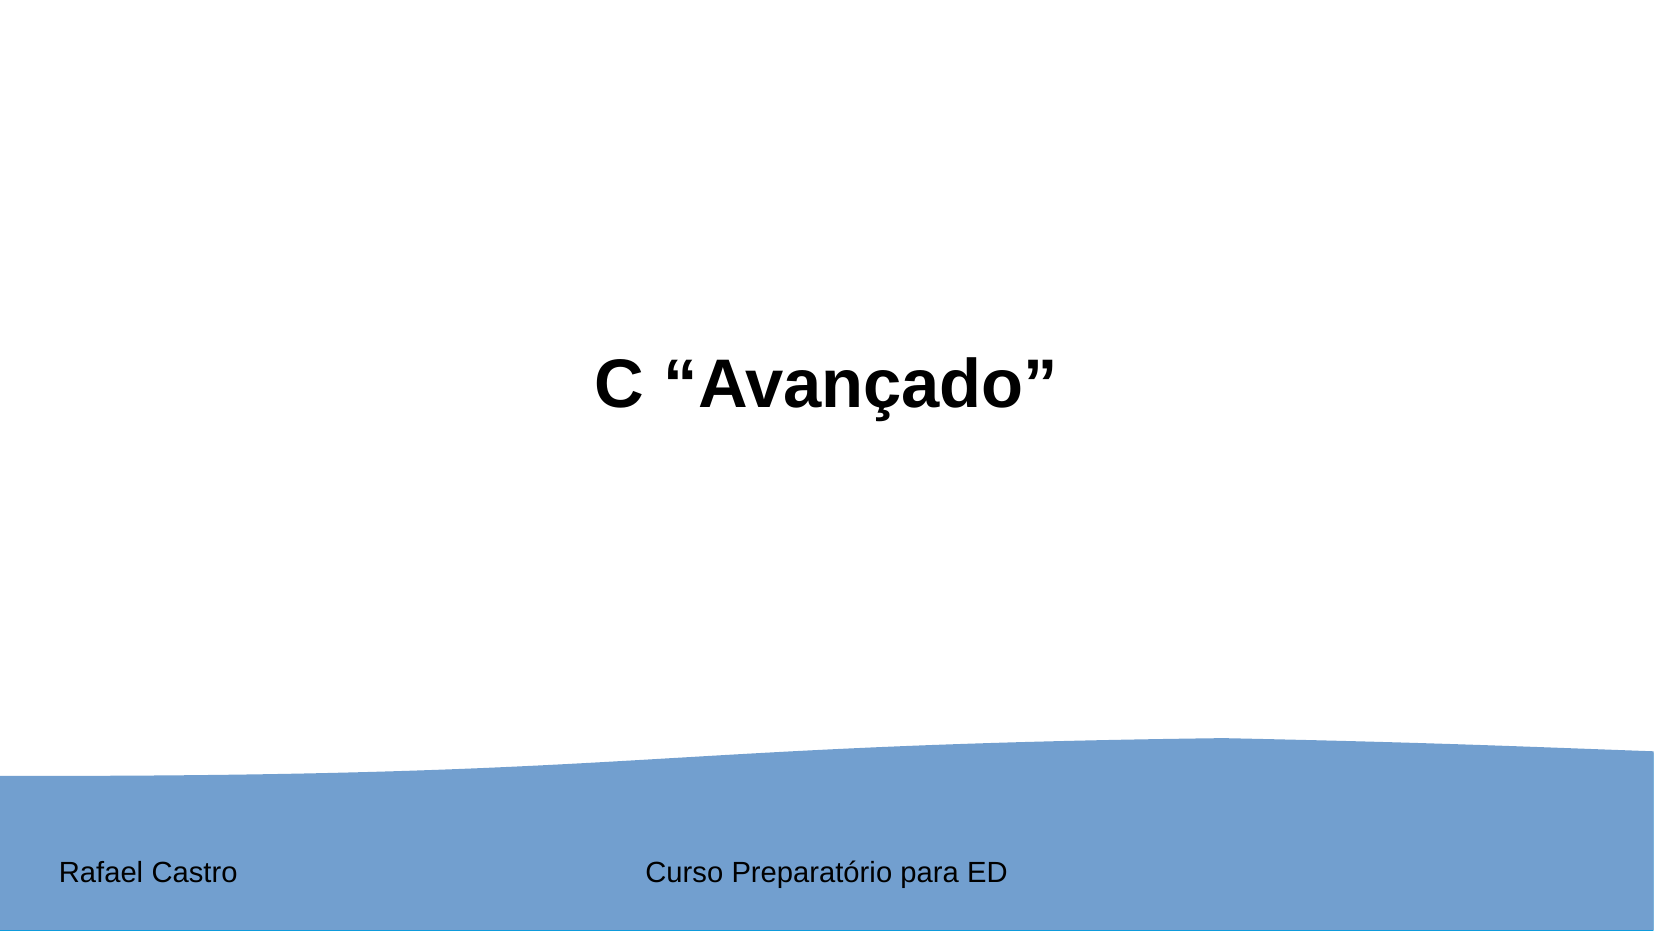

# C “Avançado”
Curso Preparatório para ED